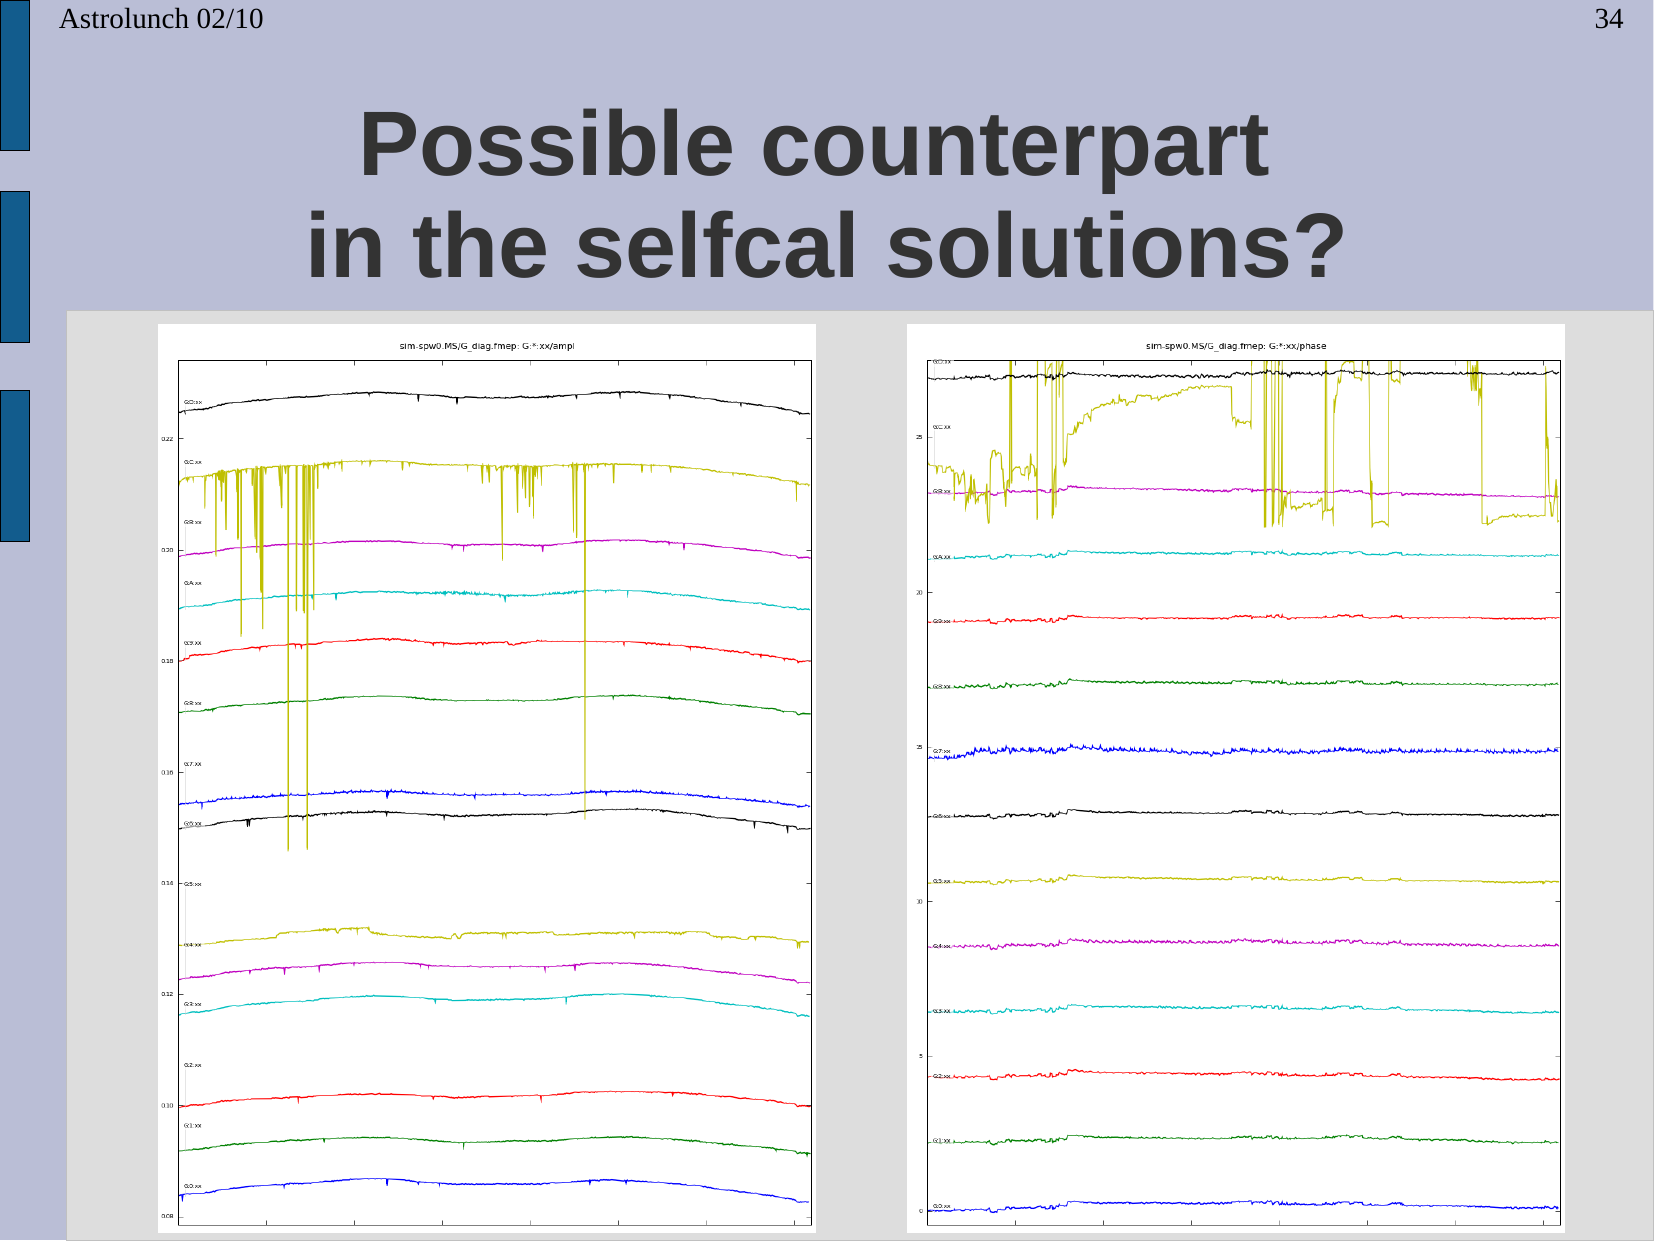

Astrolunch 02/10
34
# Possible counterpart in the selfcal solutions?